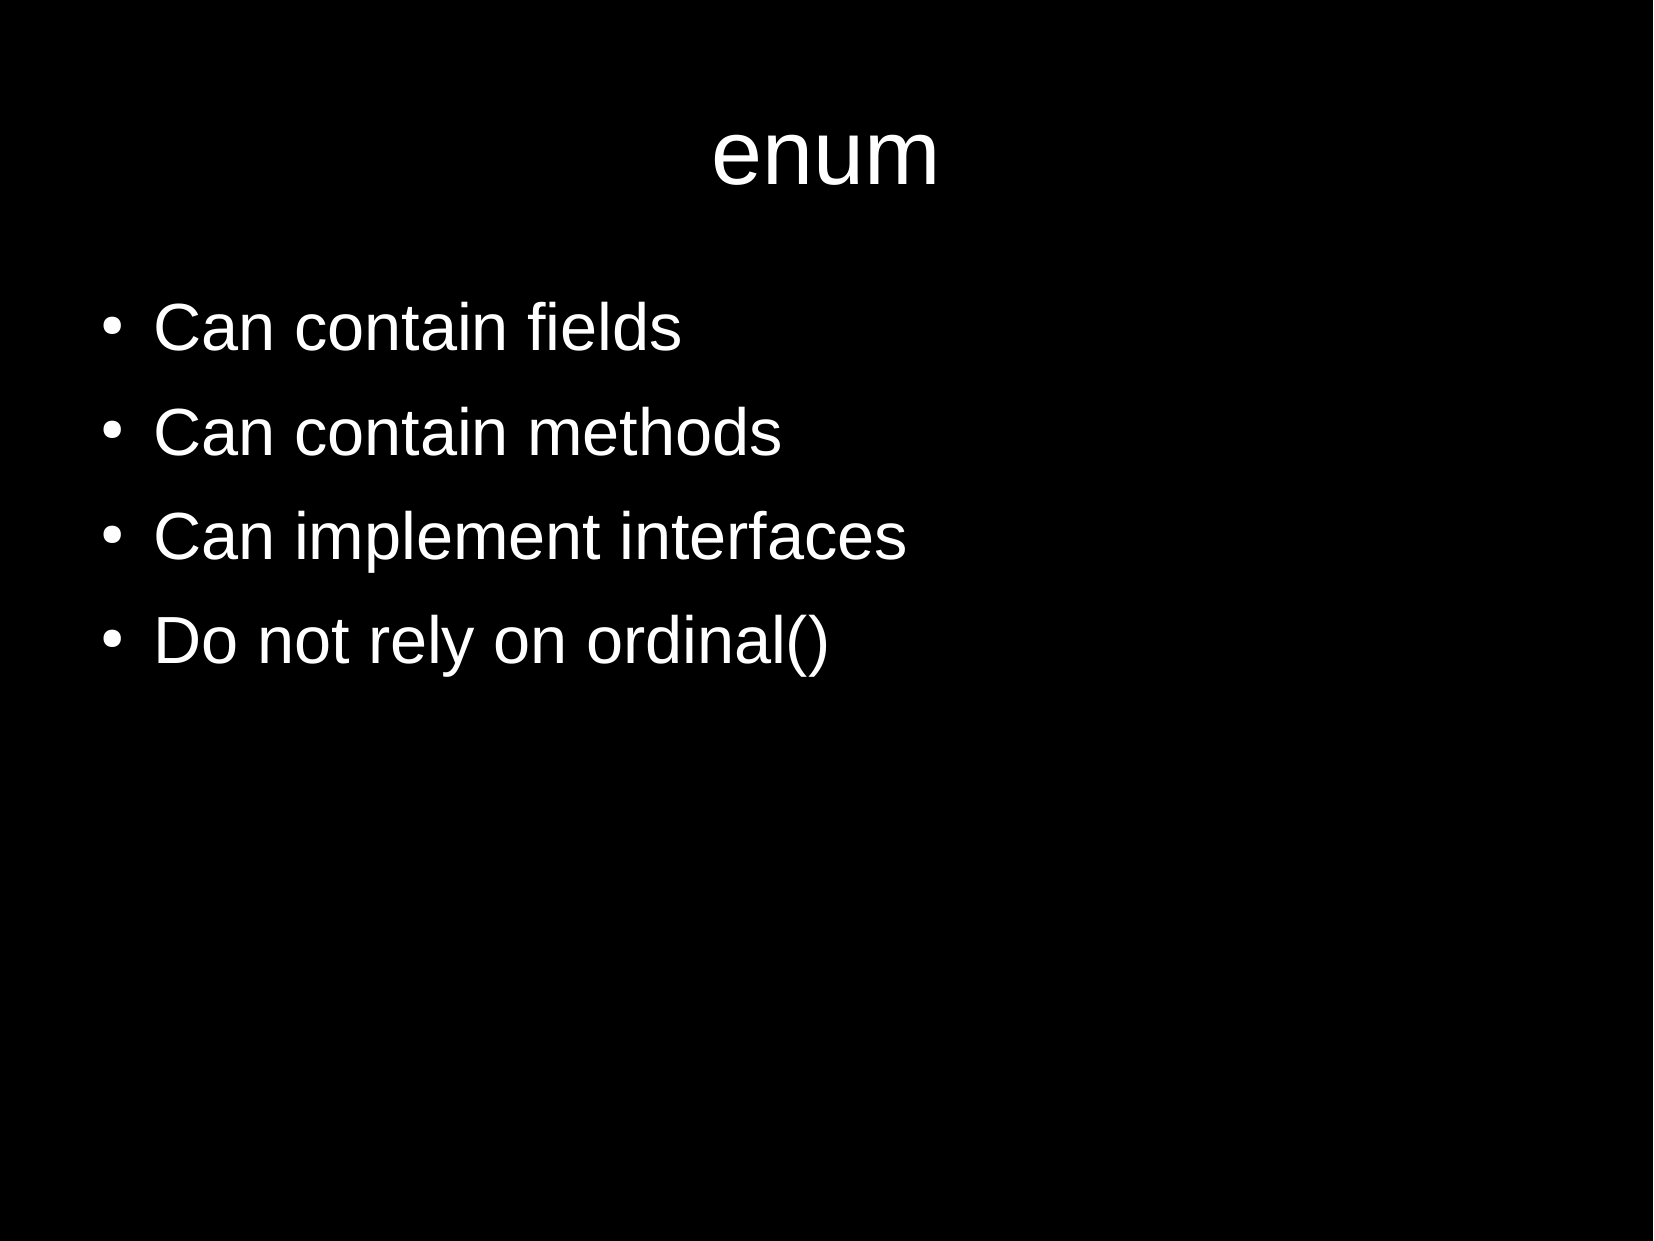

# enum
Can contain fields
Can contain methods
Can implement interfaces
Do not rely on ordinal()